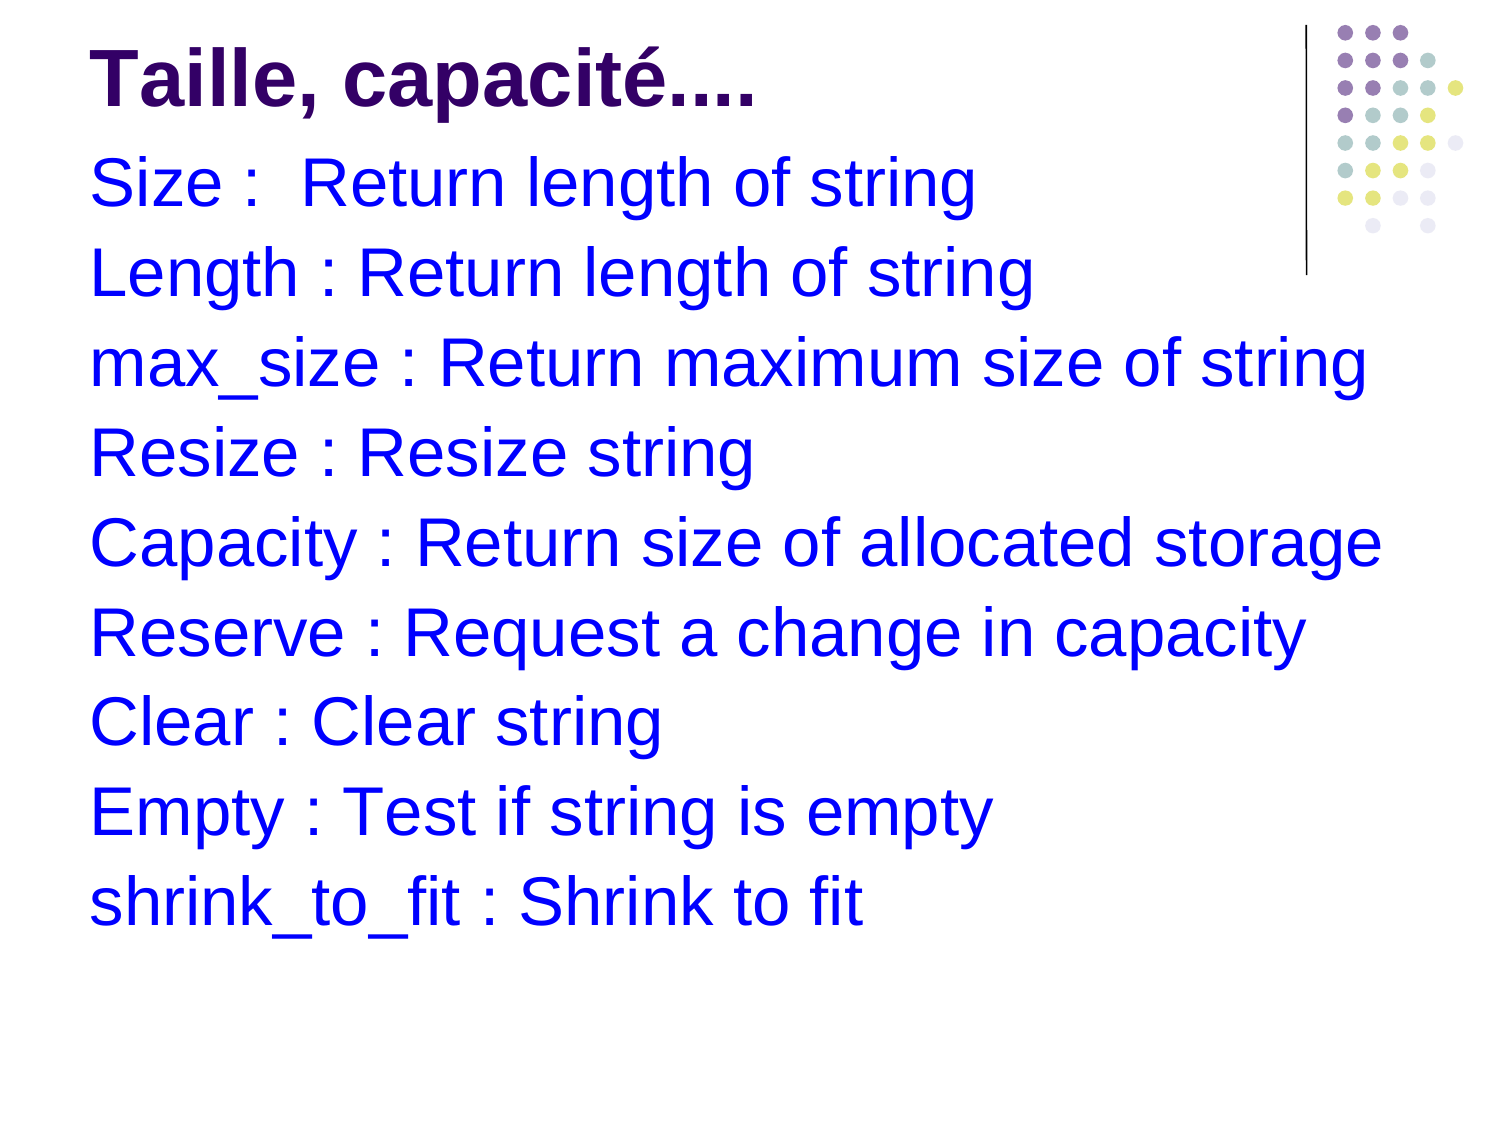

# Taille, capacité....
Size : Return length of string
Length : Return length of string
max_size : Return maximum size of string
Resize : Resize string
Capacity : Return size of allocated storage
Reserve : Request a change in capacity
Clear : Clear string
Empty : Test if string is empty
shrink_to_fit : Shrink to fit